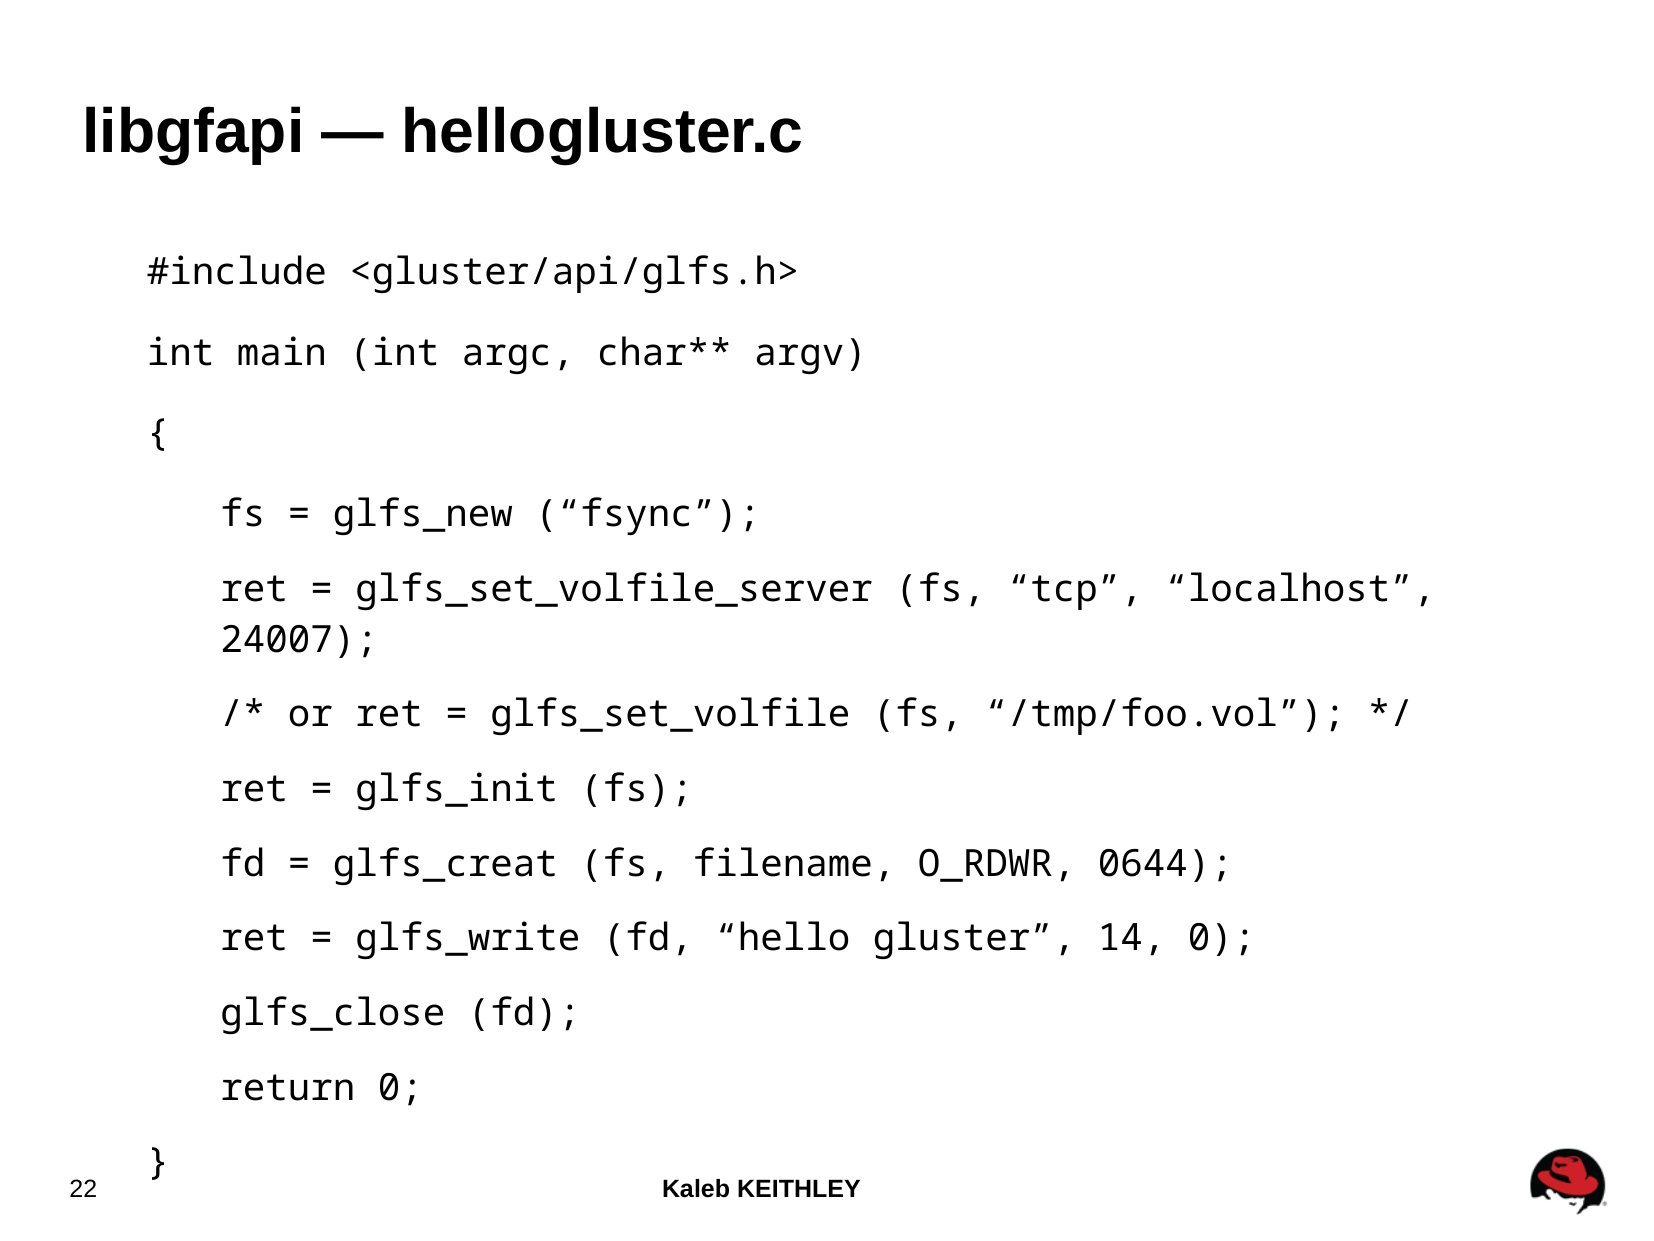

# libgfapi — hellogluster.c
#include <gluster/api/glfs.h>
int main (int argc, char** argv)
{
fs = glfs_new (“fsync”);
ret = glfs_set_volfile_server (fs, “tcp”, “localhost”, 24007);
/* or ret = glfs_set_volfile (fs, “/tmp/foo.vol”); */
ret = glfs_init (fs);
fd = glfs_creat (fs, filename, O_RDWR, 0644);
ret = glfs_write (fd, “hello gluster”, 14, 0);
glfs_close (fd);
return 0;
}